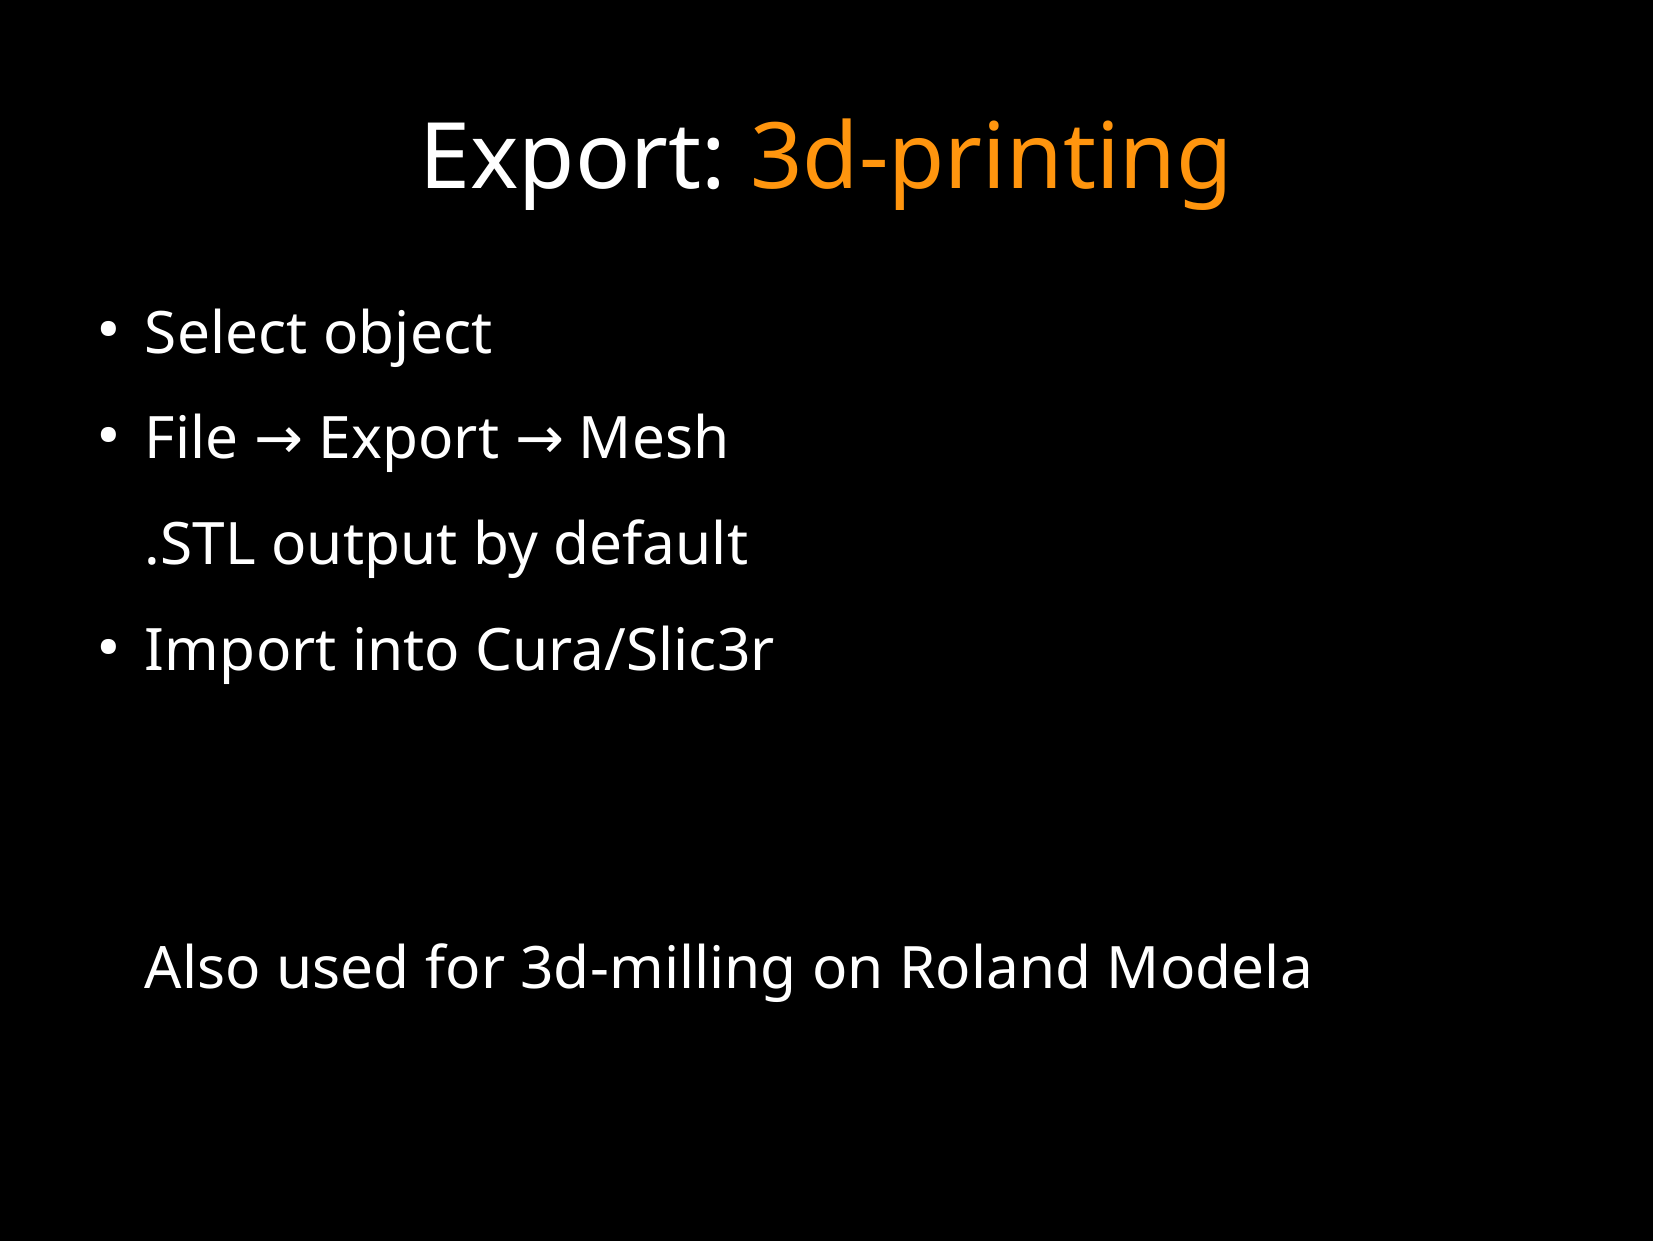

# Export: 3d-printing
Select object
File → Export → Mesh
.STL output by default
Import into Cura/Slic3r
Also used for 3d-milling on Roland Modela